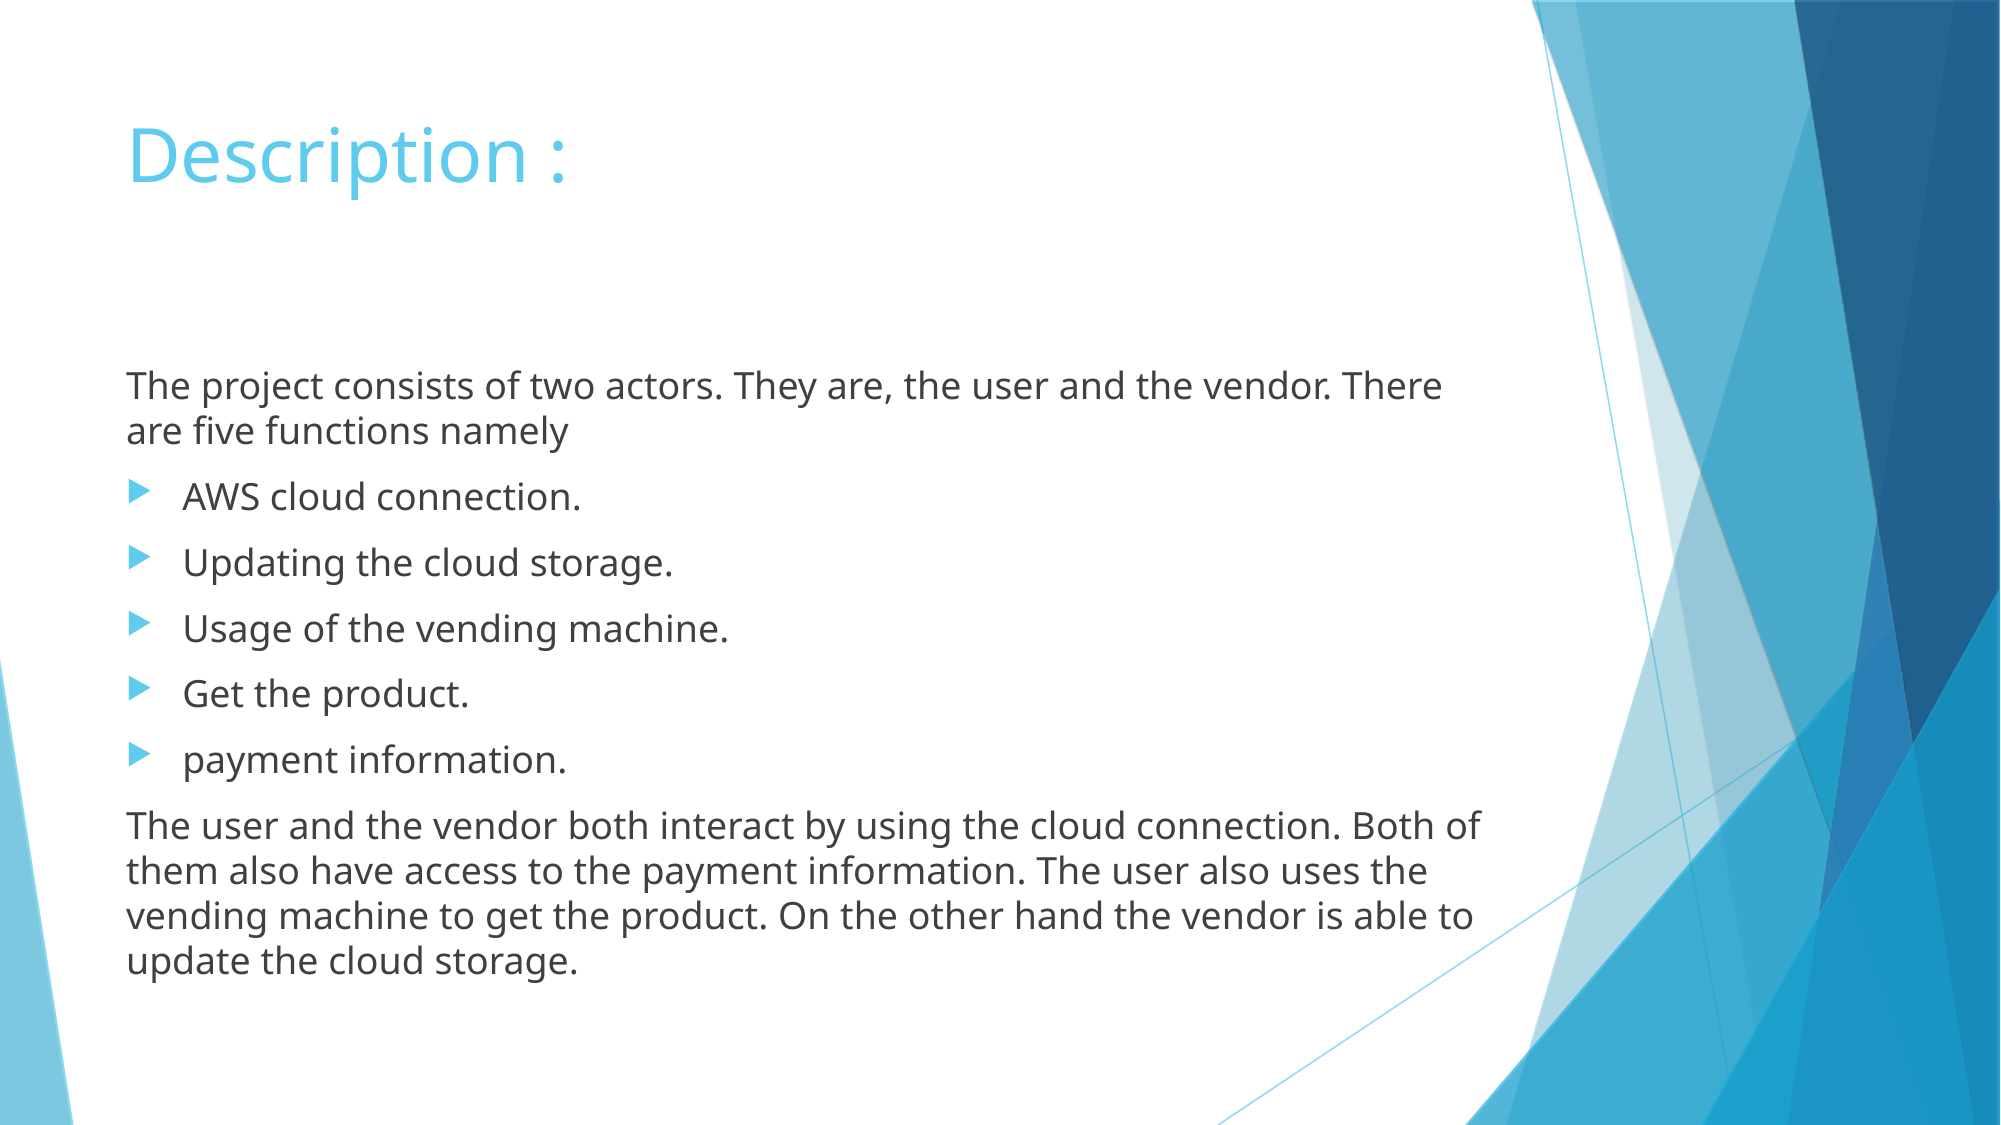

# Description :
The project consists of two actors. They are, the user and the vendor. There are ﬁve functions namely
AWS cloud connection.
Updating the cloud storage.
Usage of the vending machine.
Get the product.
payment information.
The user and the vendor both interact by using the cloud connection. Both of them also have access to the payment information. The user also uses the vending machine to get the product. On the other hand the vendor is able to update the cloud storage.